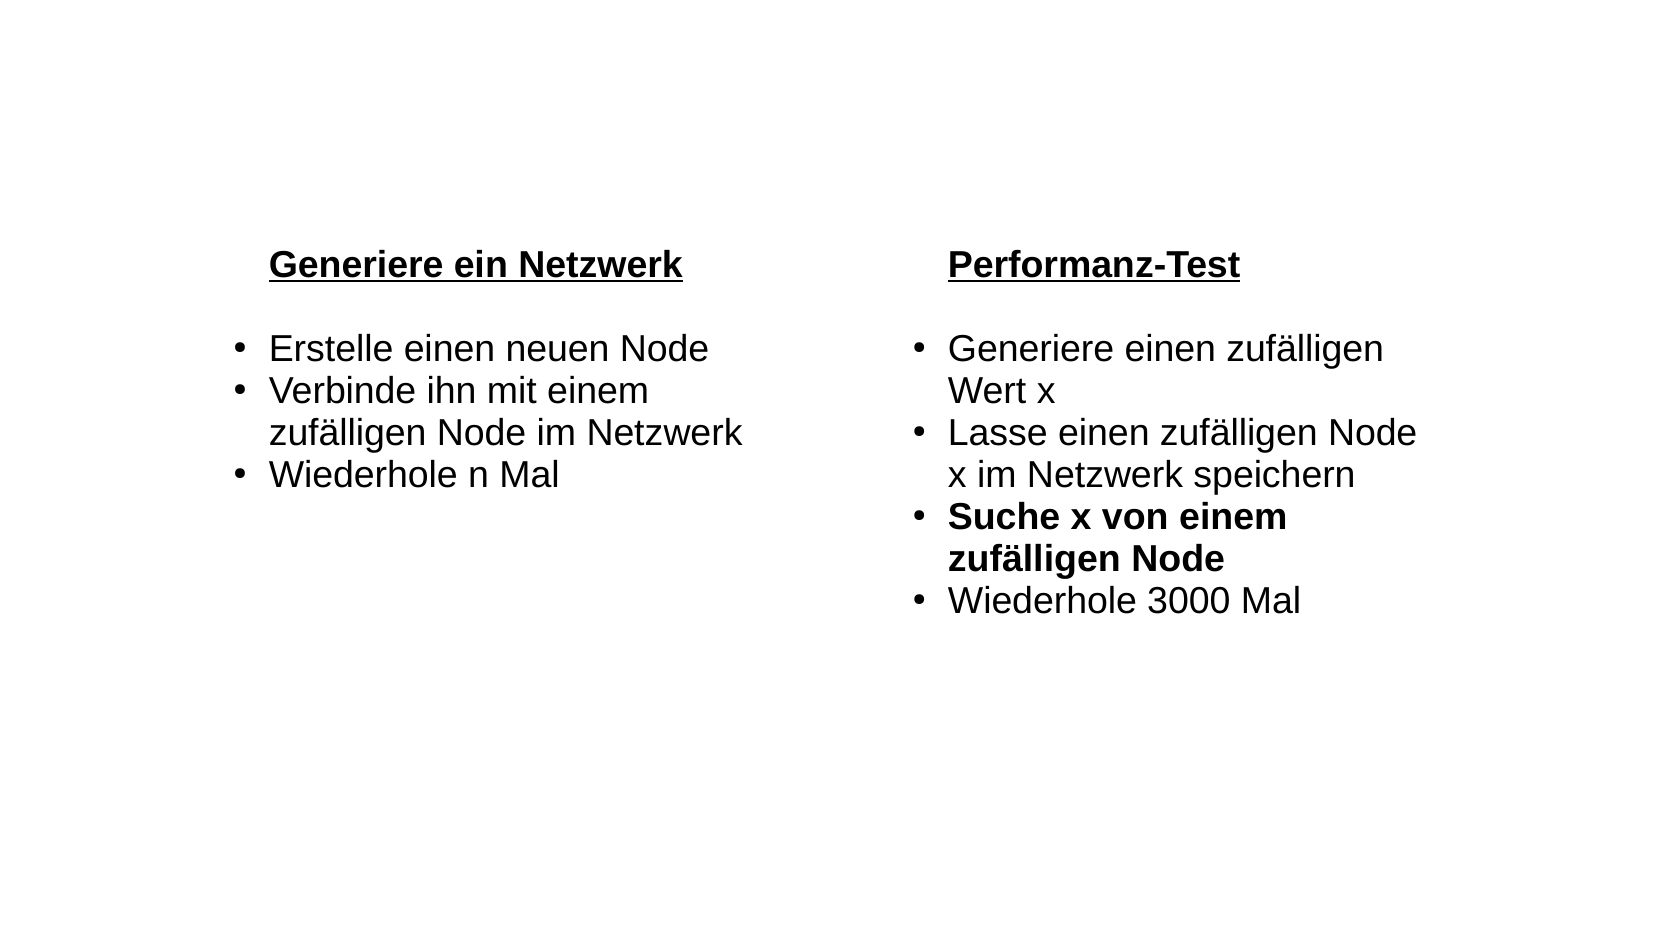

Generiere ein Netzwerk
Erstelle einen neuen Node
Verbinde ihn mit einem zufälligen Node im Netzwerk
Wiederhole n Mal
Performanz-Test
Generiere einen zufälligen Wert x
Lasse einen zufälligen Node x im Netzwerk speichern
Suche x von einem zufälligen Node
Wiederhole 3000 Mal